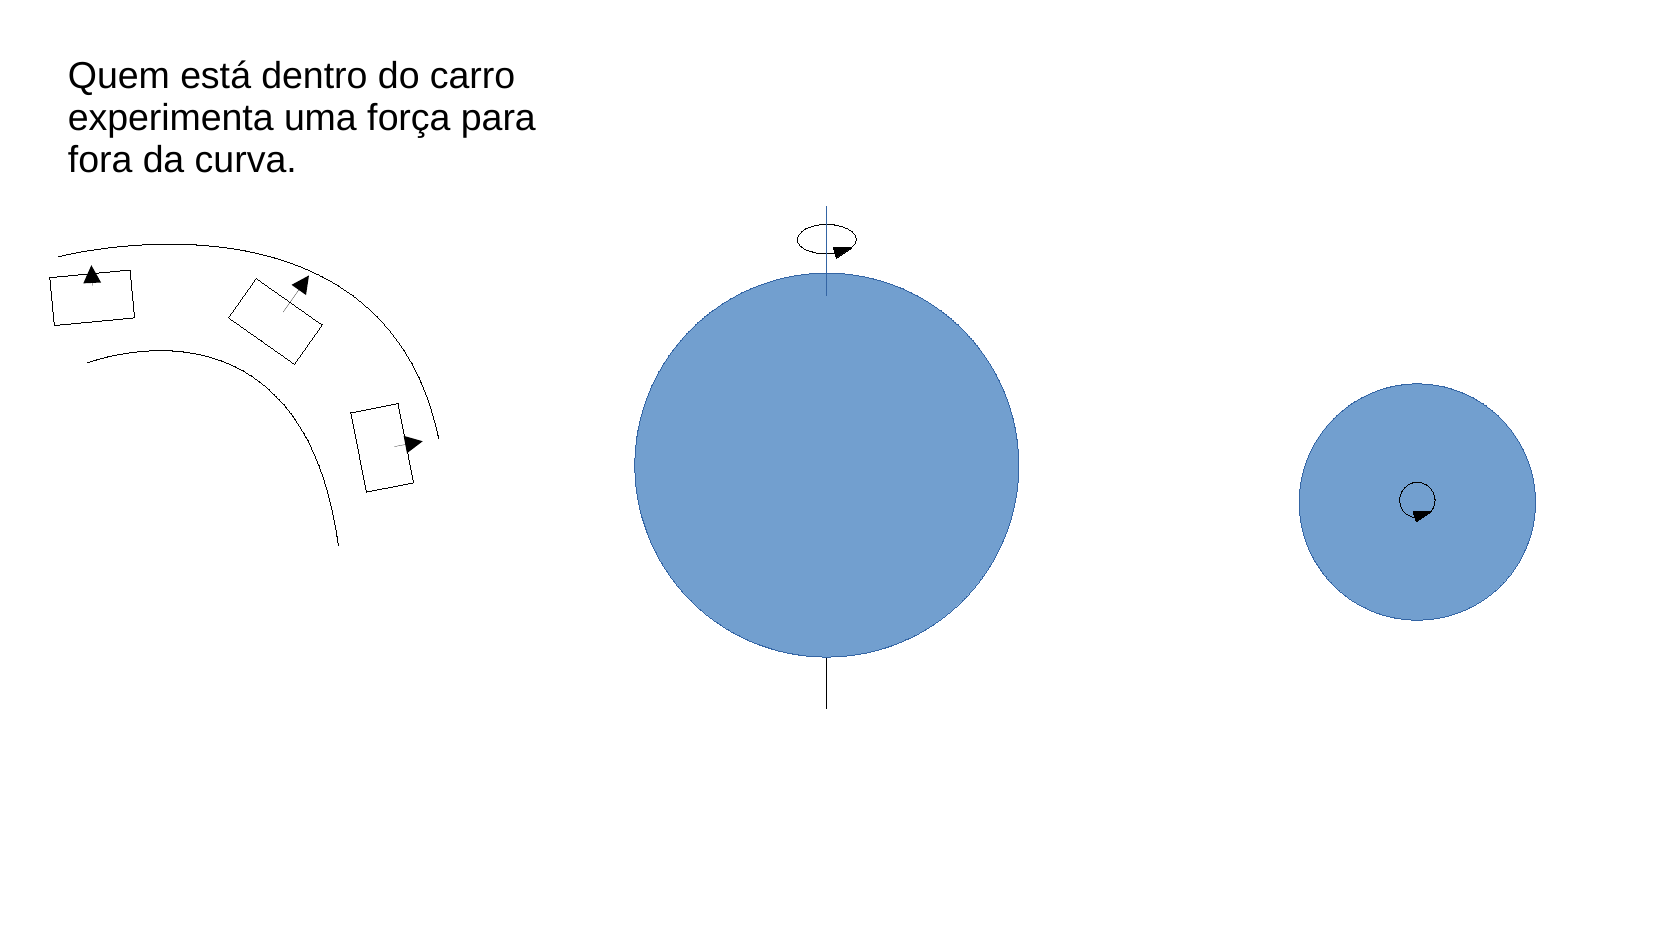

Quem está dentro do carro
experimenta uma força para
fora da curva.